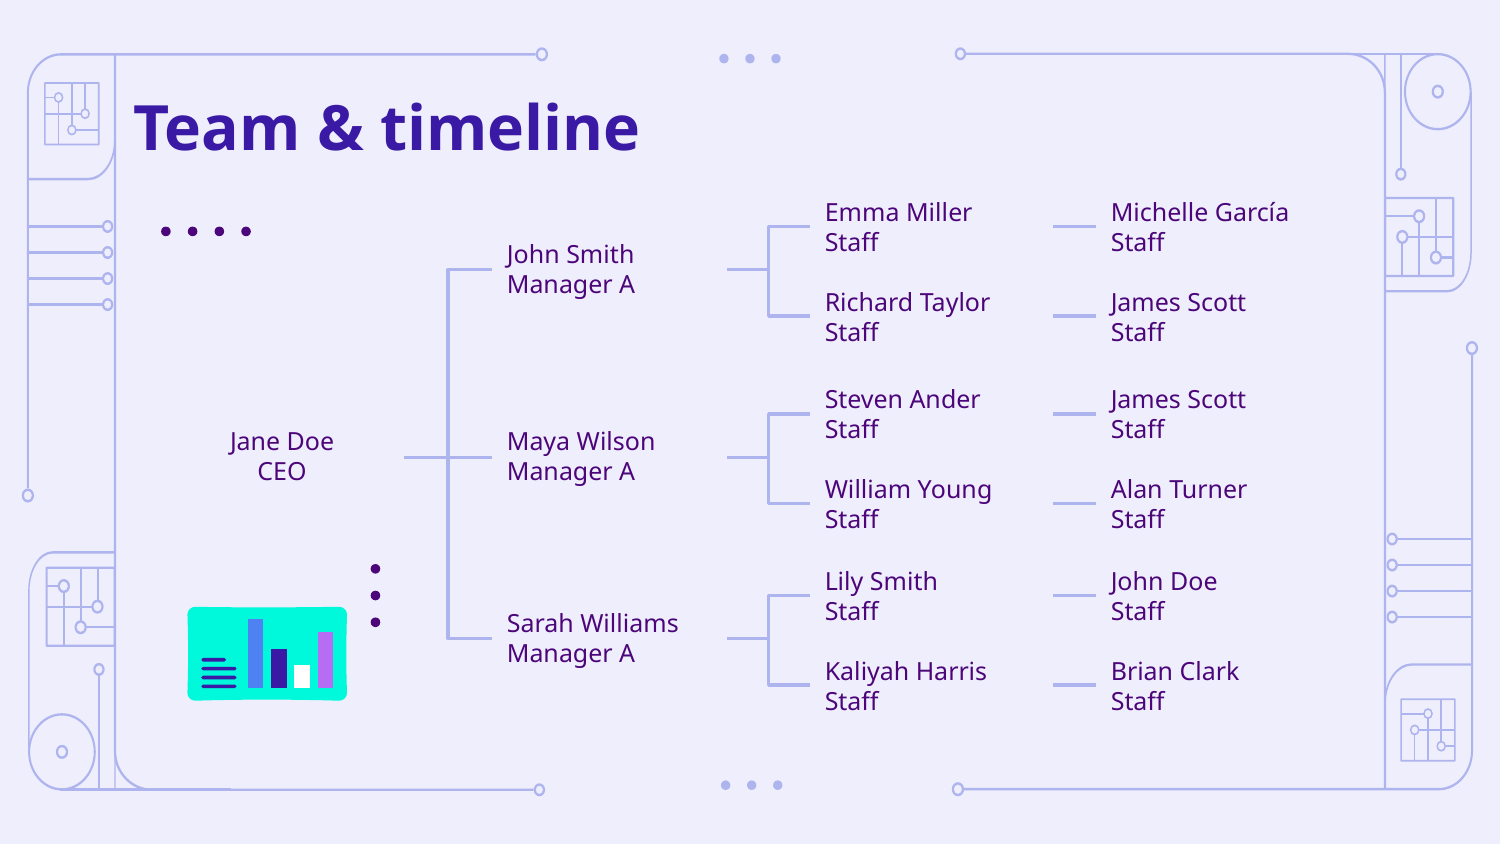

# Team & timeline
Emma Miller
Staff
Michelle García
Staff
John Smith
Manager A
Richard Taylor
Staff
James Scott
Staff
Steven Ander
Staff
James Scott
Staff
Jane Doe
CEO
Maya Wilson
Manager A
William Young
Staff
Alan Turner
Staff
Lily Smith
Staff
John Doe
Staff
Sarah Williams
Manager A
Kaliyah Harris
Staff
Brian Clark
Staff